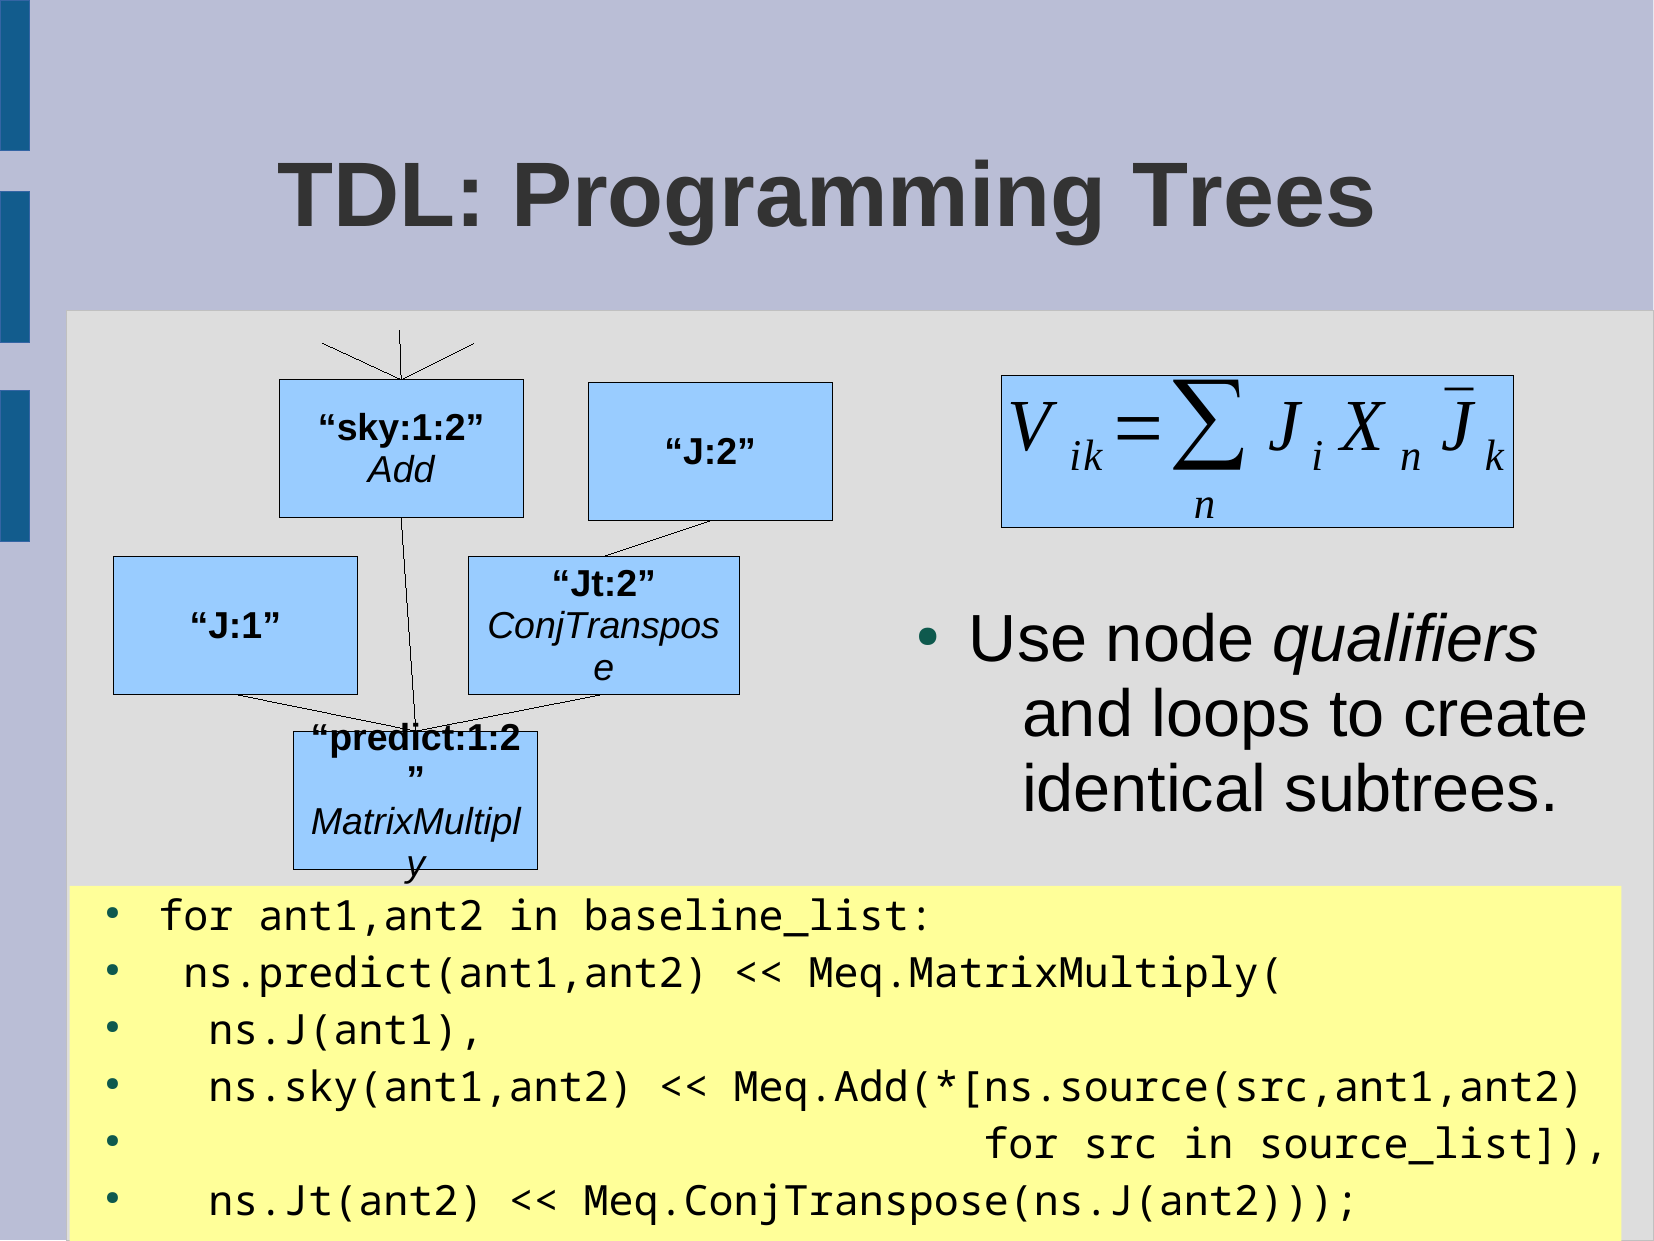

# TDL: Programming Trees
“sky:1:2”
Add
“J:2”
“Jt:2”
ConjTranspose
“J:1”
Use node qualifiers and loops to create identical subtrees.
“predict:1:2”
MatrixMultiply
for ant1,ant2 in baseline_list:
 ns.predict(ant1,ant2) << Meq.MatrixMultiply(
 ns.J(ant1),
 ns.sky(ant1,ant2) << Meq.Add(*[ns.source(src,ant1,ant2)
 for src in source_list]),
 ns.Jt(ant2) << Meq.ConjTranspose(ns.J(ant2)));